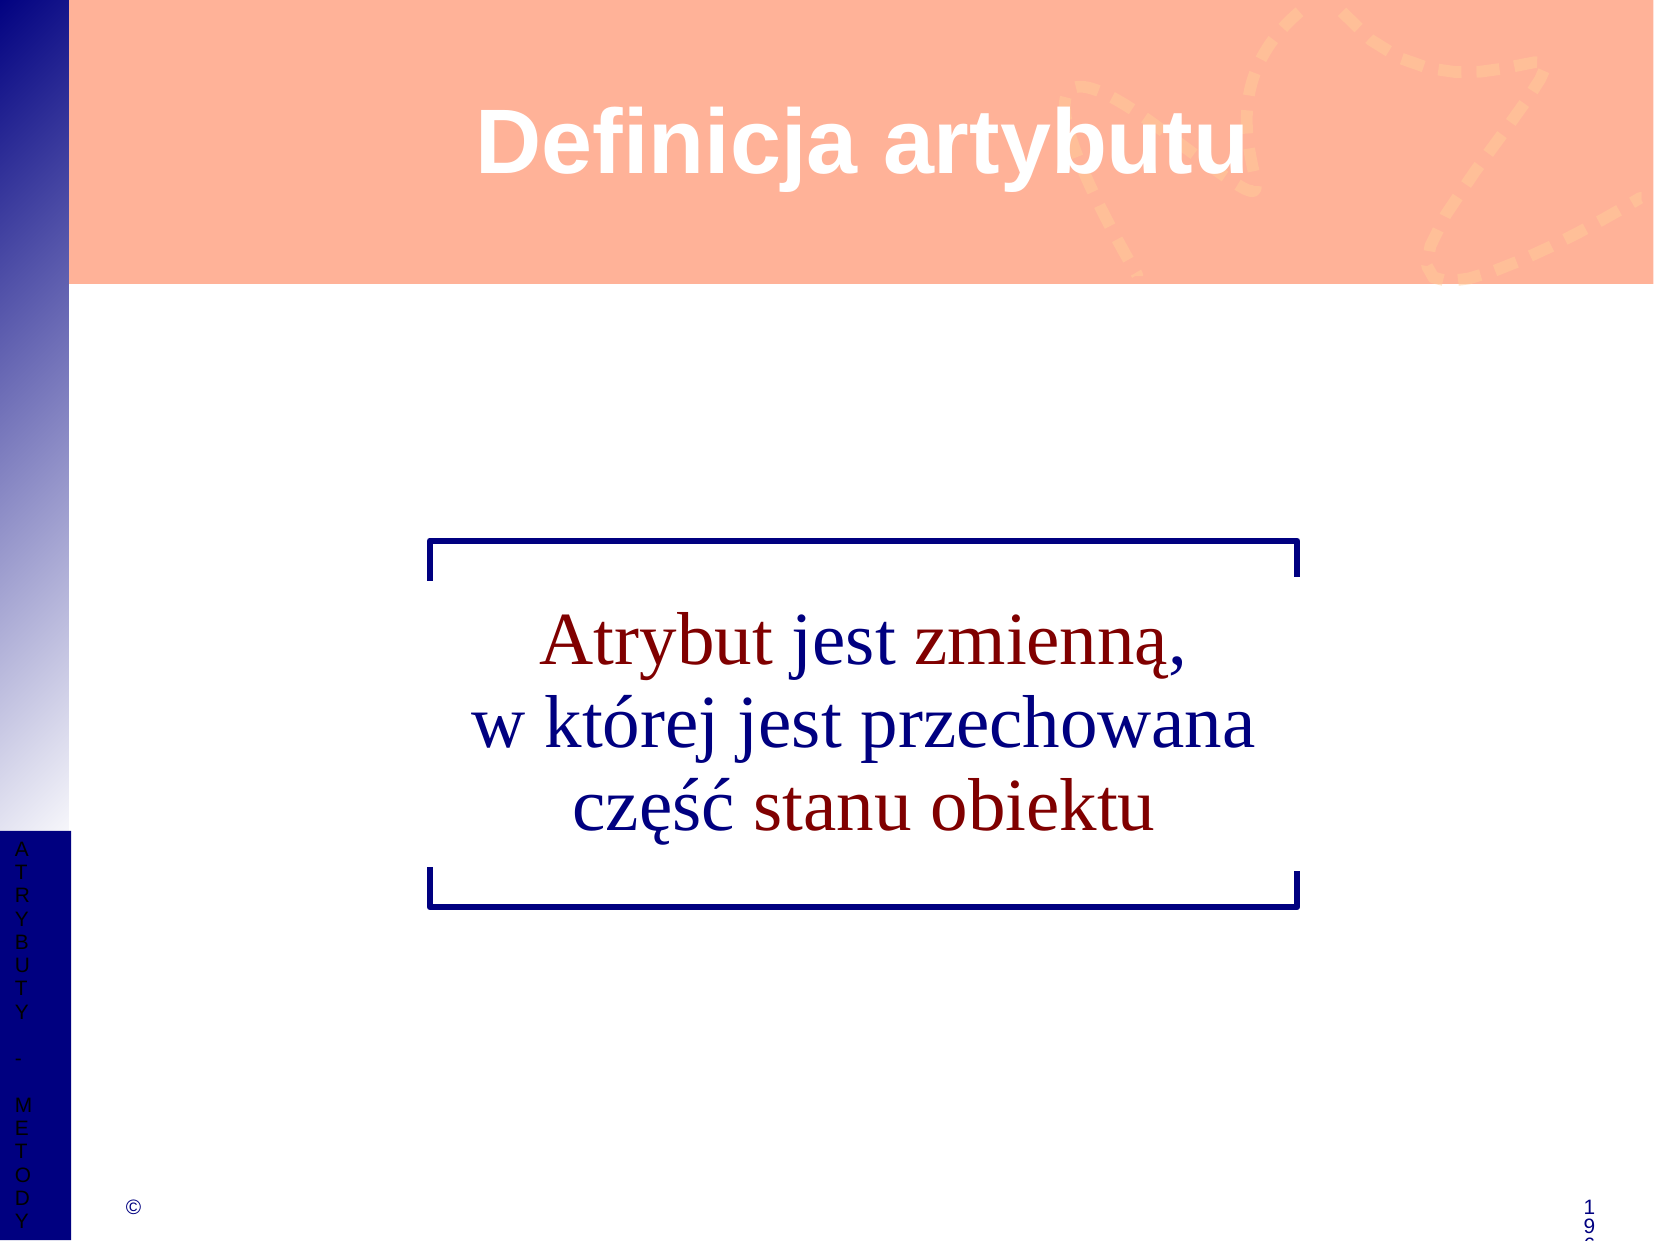

# Definicja artybutu
Atrybut jest zmienną, w której jest przechowana część stanu obiektu
A
T
R
Y
B
U
T
Y
-
M
E
T
O
D
Y